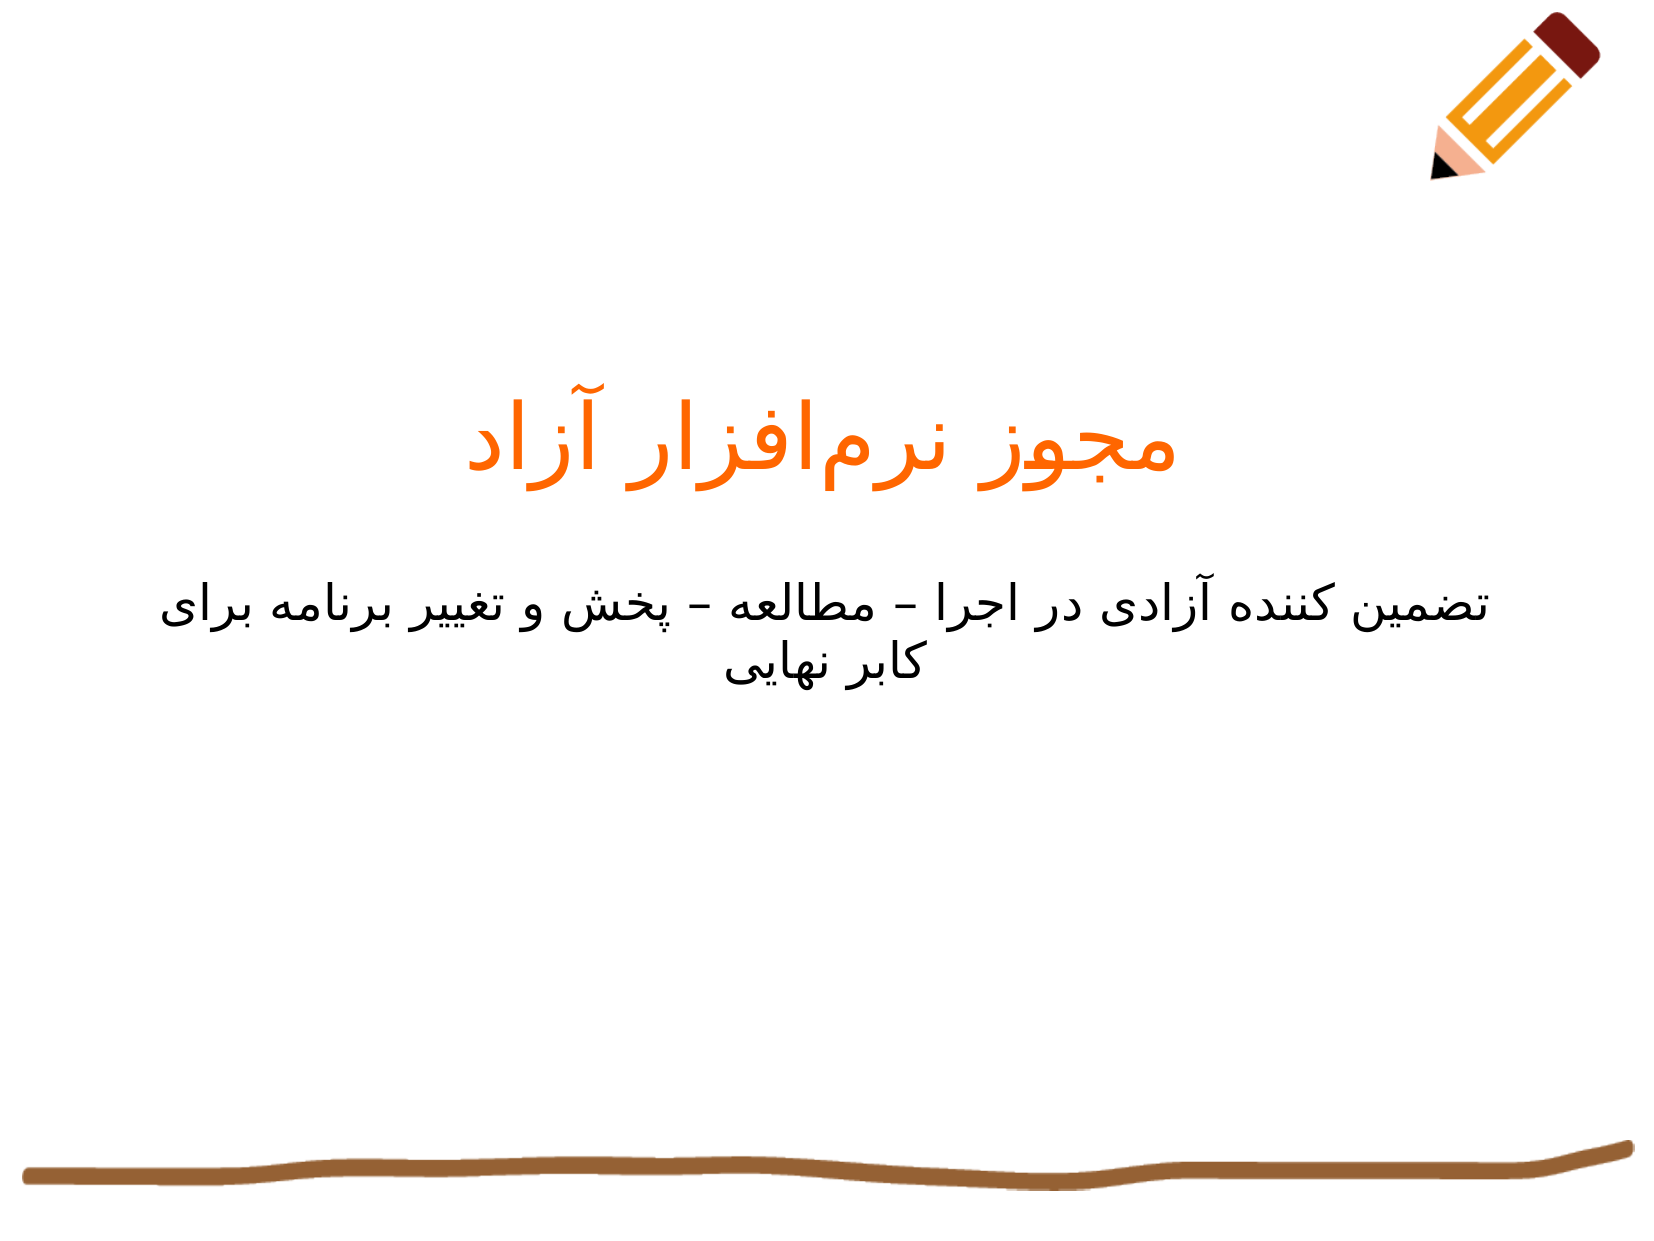

# مجوز نرم‌افزار آزاد
تضمین کننده آزادی در اجرا – مطالعه – پخش و تغییر برنامه برای کابر نهایی